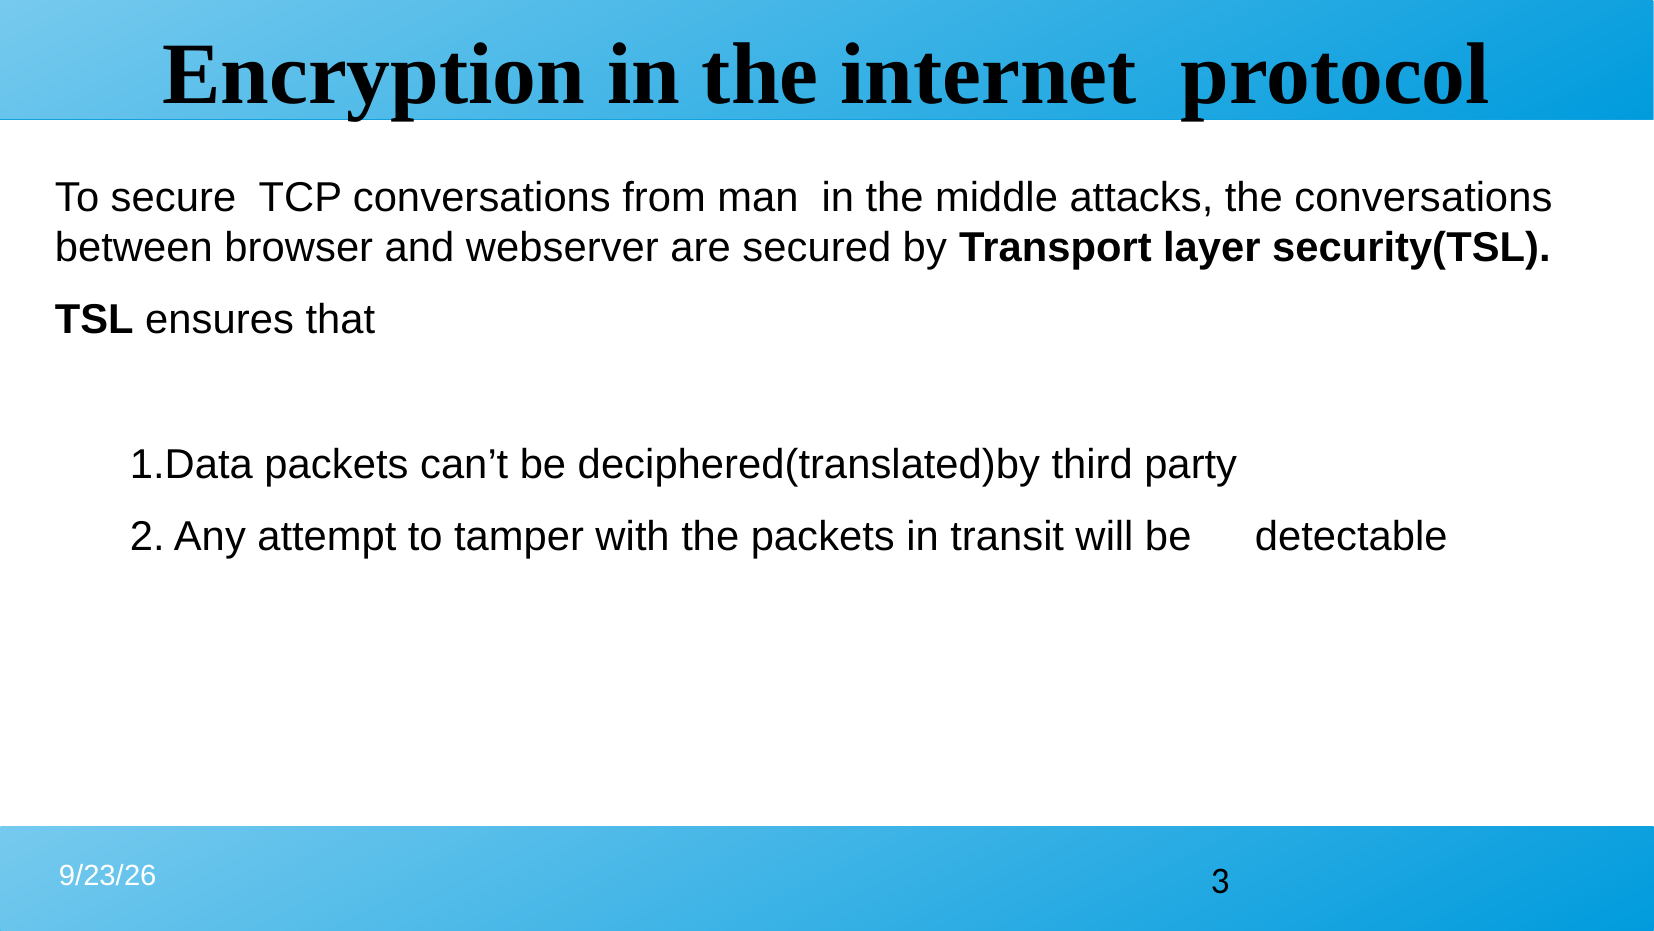

# Encryption in the internet protocol
To secure TCP conversations from man in the middle attacks, the conversations between browser and webserver are secured by Transport layer security(TSL).
TSL ensures that
	1.Data packets can’t be deciphered(translated)by third party
	2. Any attempt to tamper with the packets in transit will be 	detectable